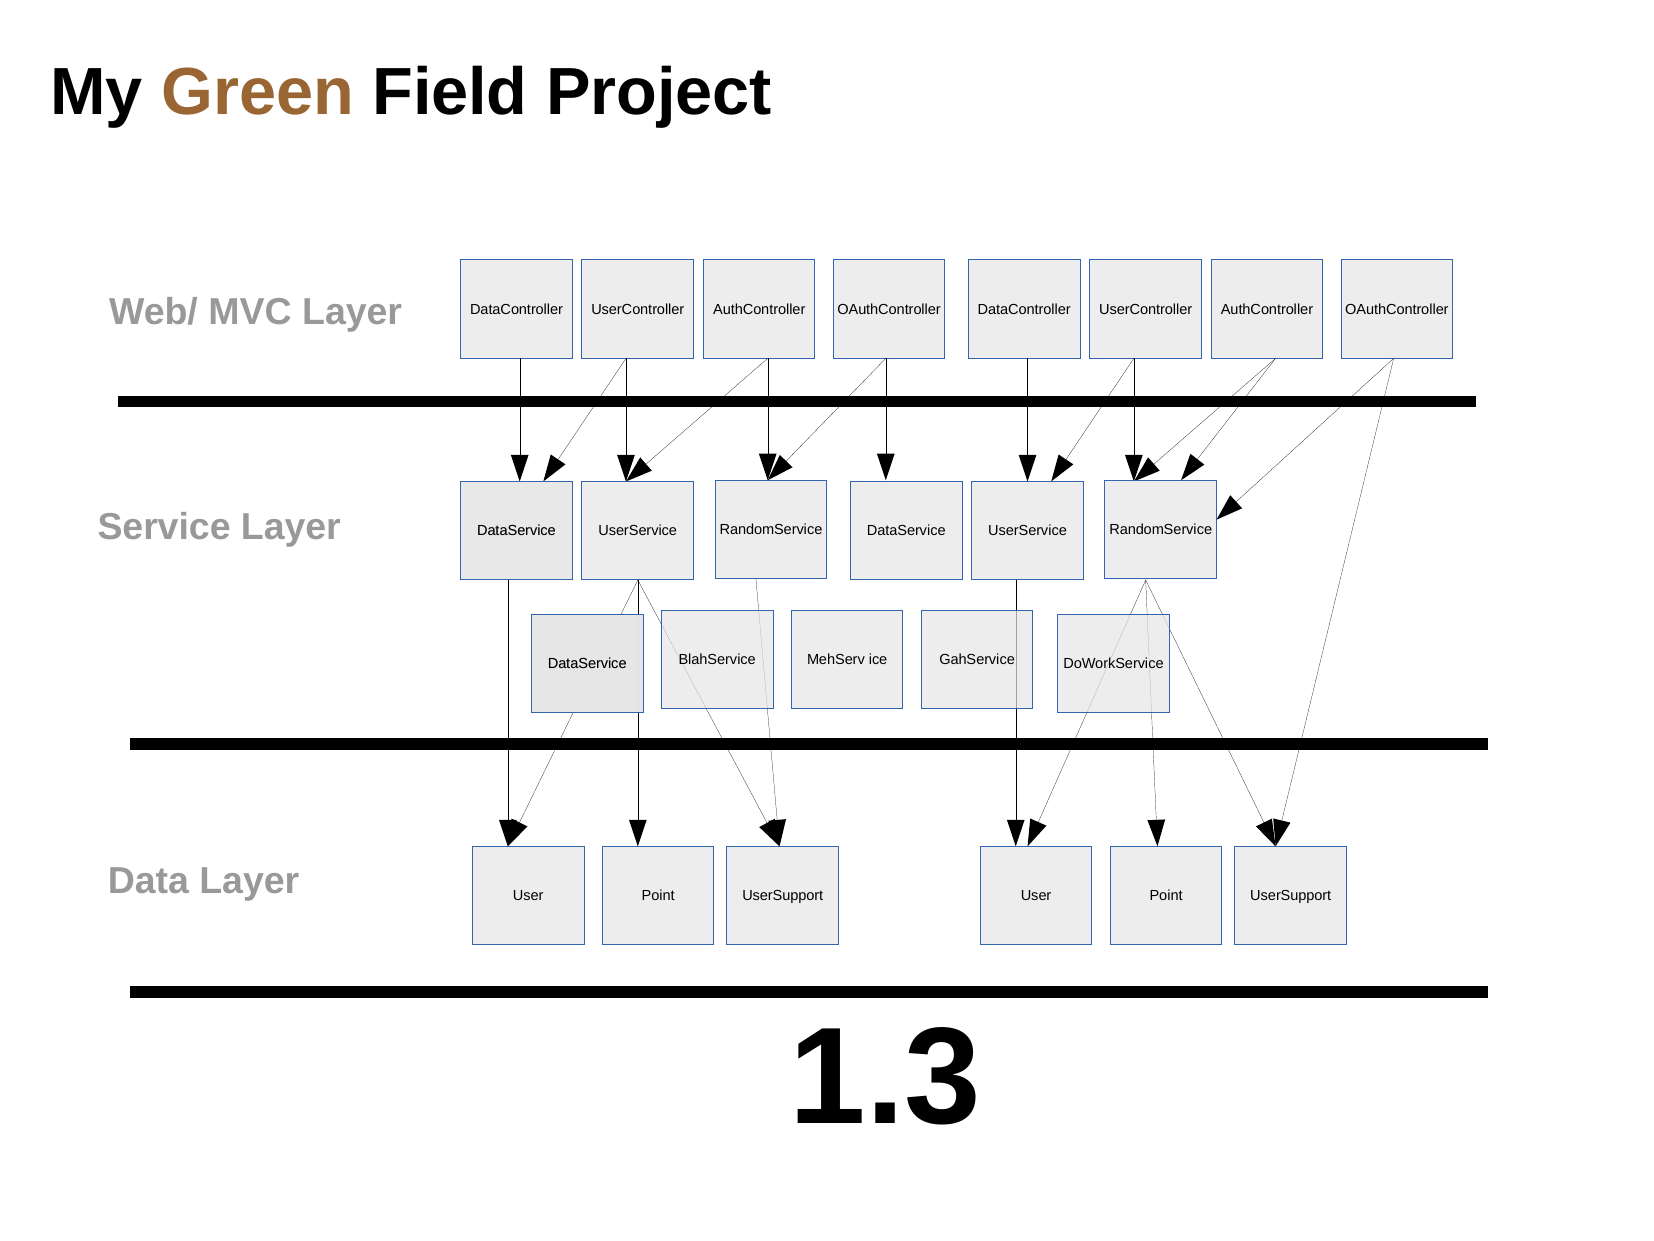

My Green Field Project
DataController
UserController
AuthController
OAuthController
DataController
UserController
AuthController
OAuthController
Web/ MVC Layer
RandomService
RandomService
DataService
DataService
UserService
DataService
UserService
Service Layer
BlahService
MehServ ice
GahService
DataService
DataService
DataService
DoWorkService
User
Point
UserSupport
User
Point
UserSupport
Data Layer
1.3